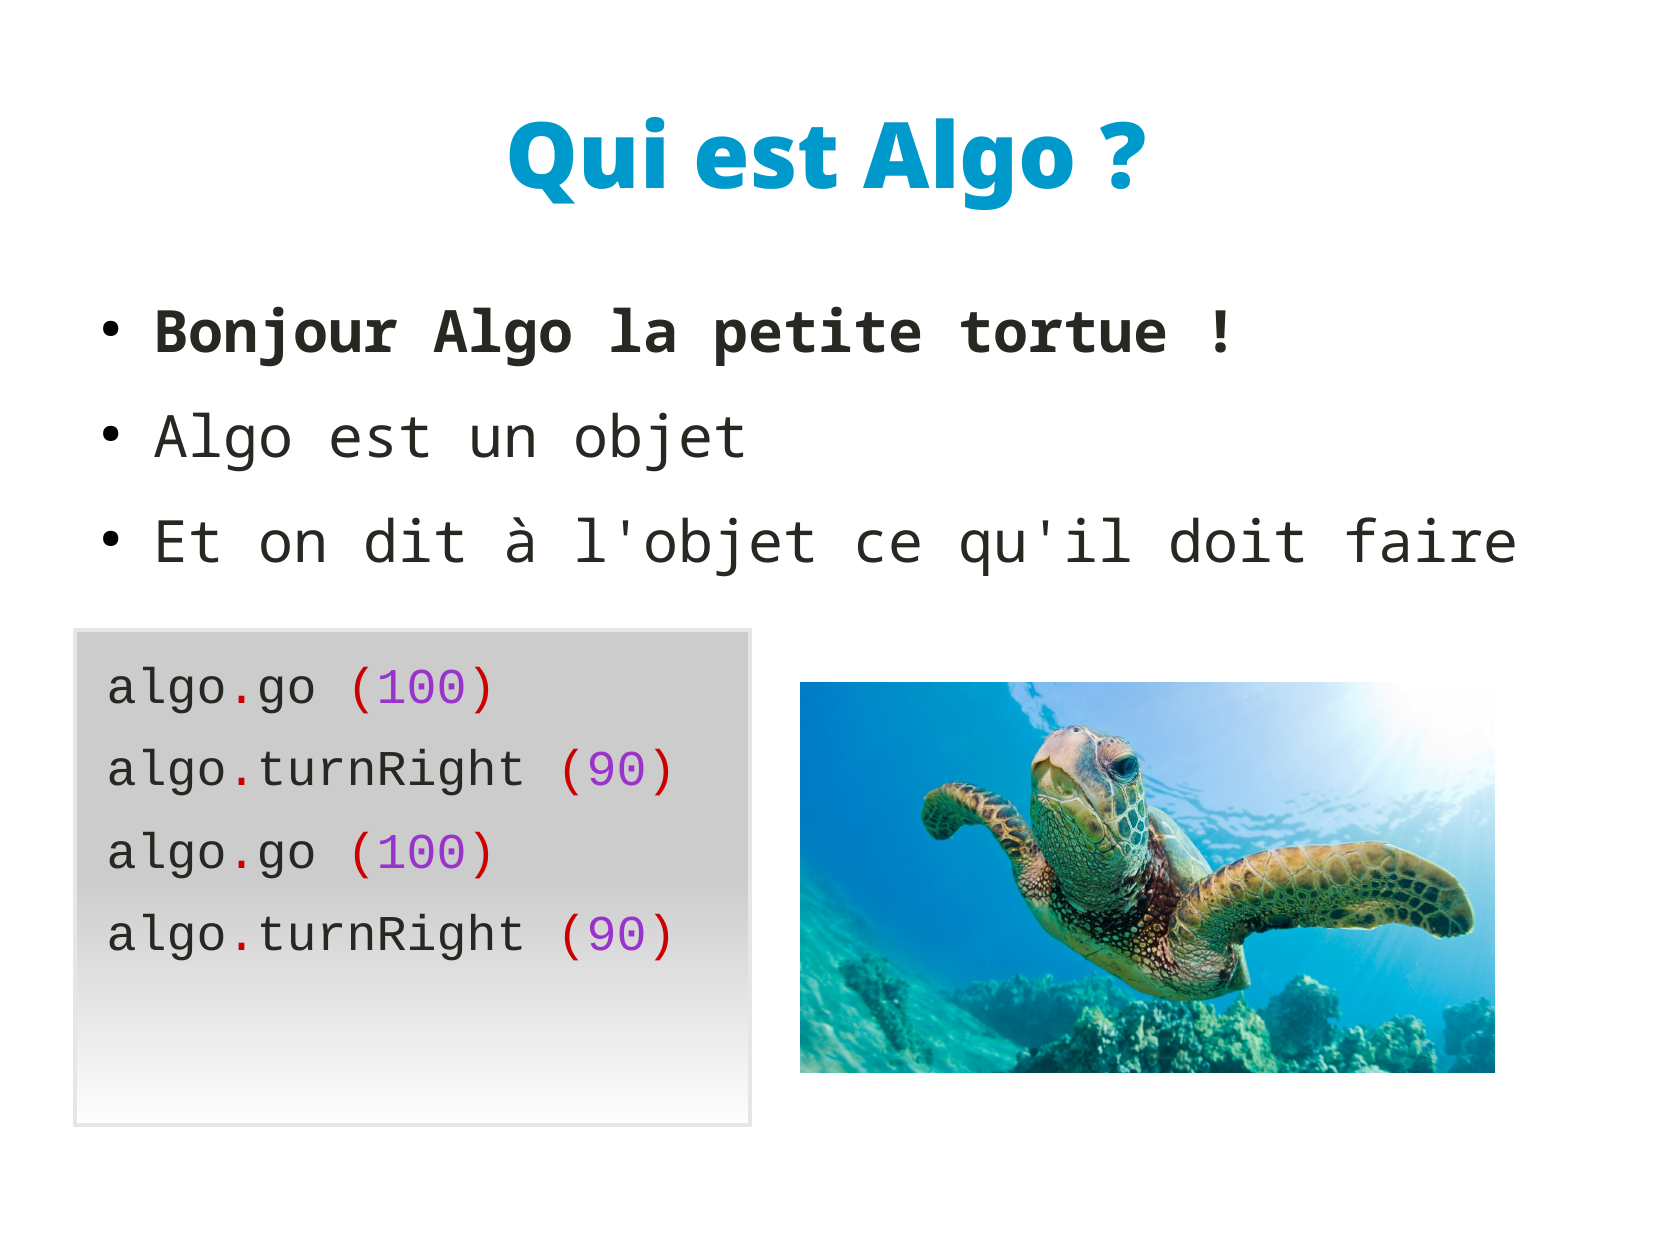

# Qui est Algo ?
Bonjour Algo la petite tortue !
Algo est un objet
Et on dit à l'objet ce qu'il doit faire
algo.go (100)
algo.turnRight (90)
algo.go (100)
algo.turnRight (90)